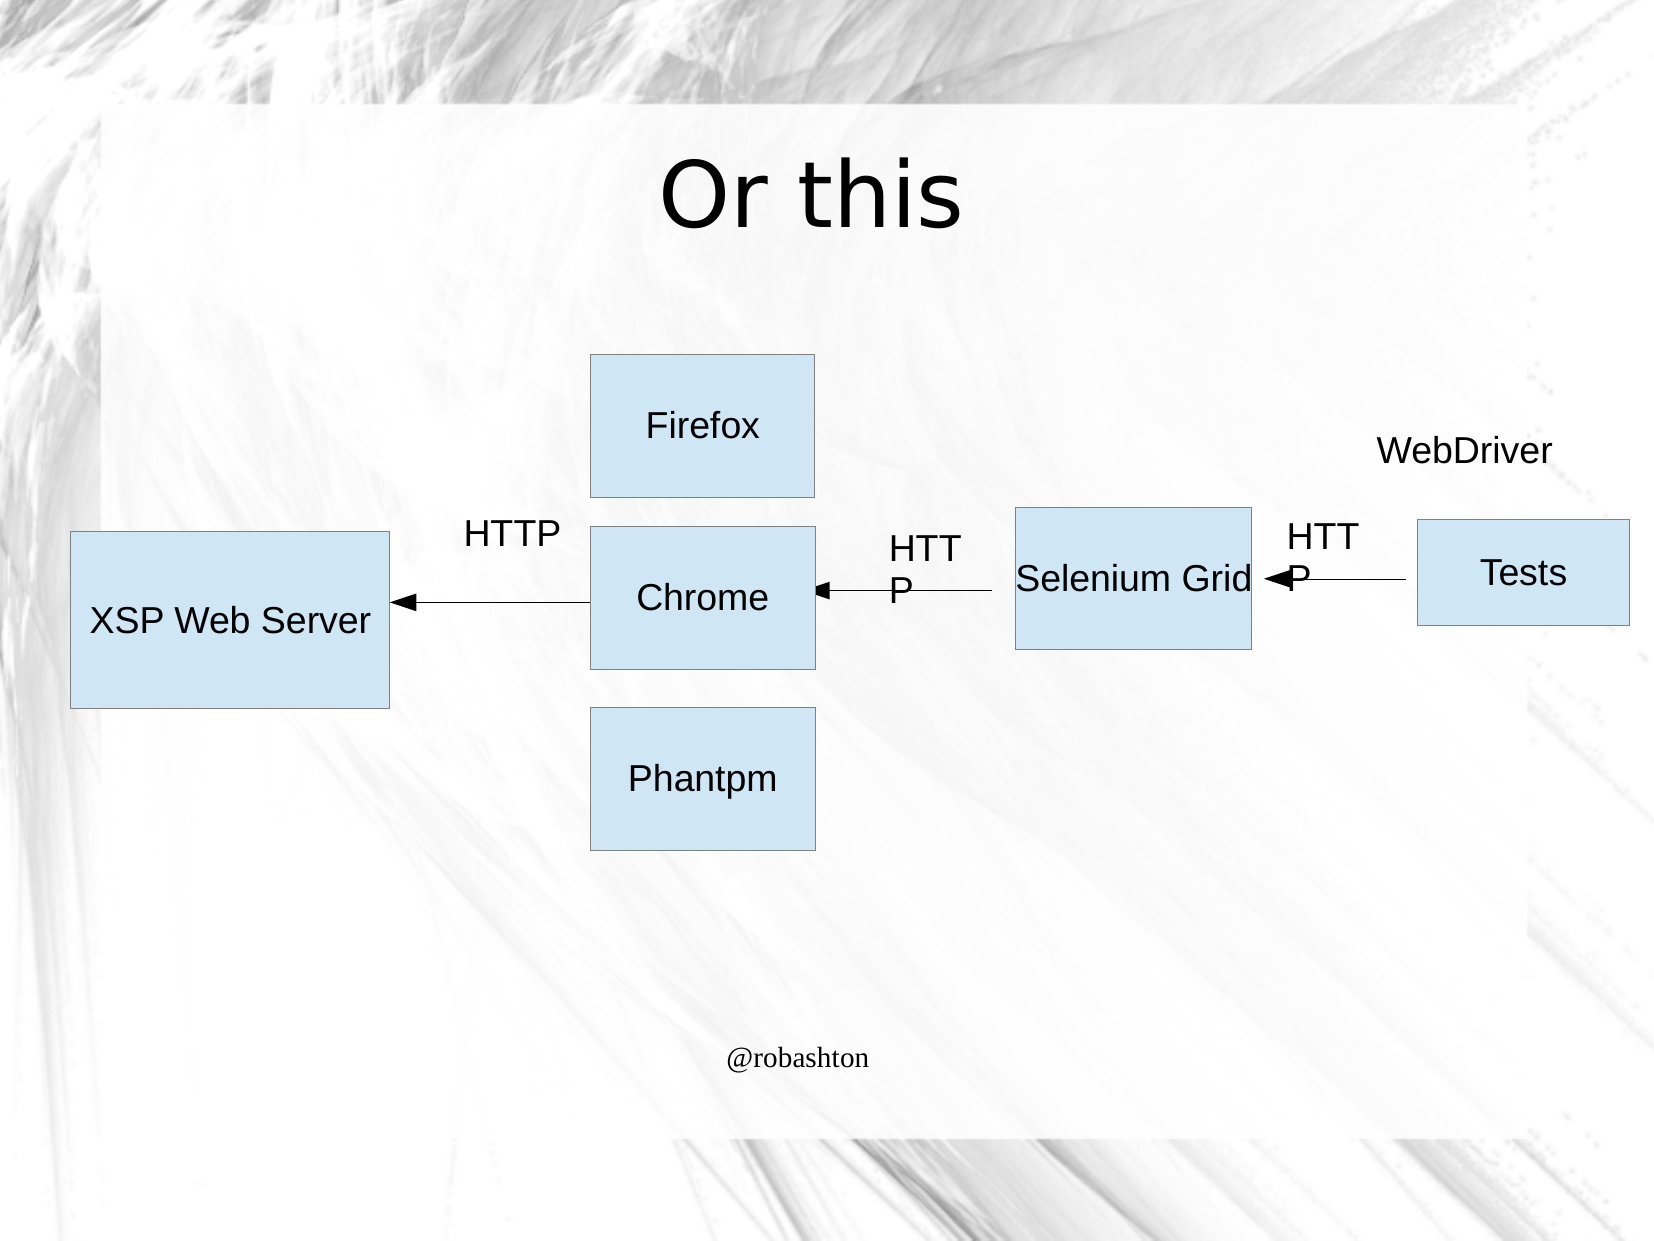

# Or this
Firefox
WebDriver
HTTP
Selenium Grid
HTTP
HTTP
Tests
Chrome
XSP Web Server
Phantpm
@robashton